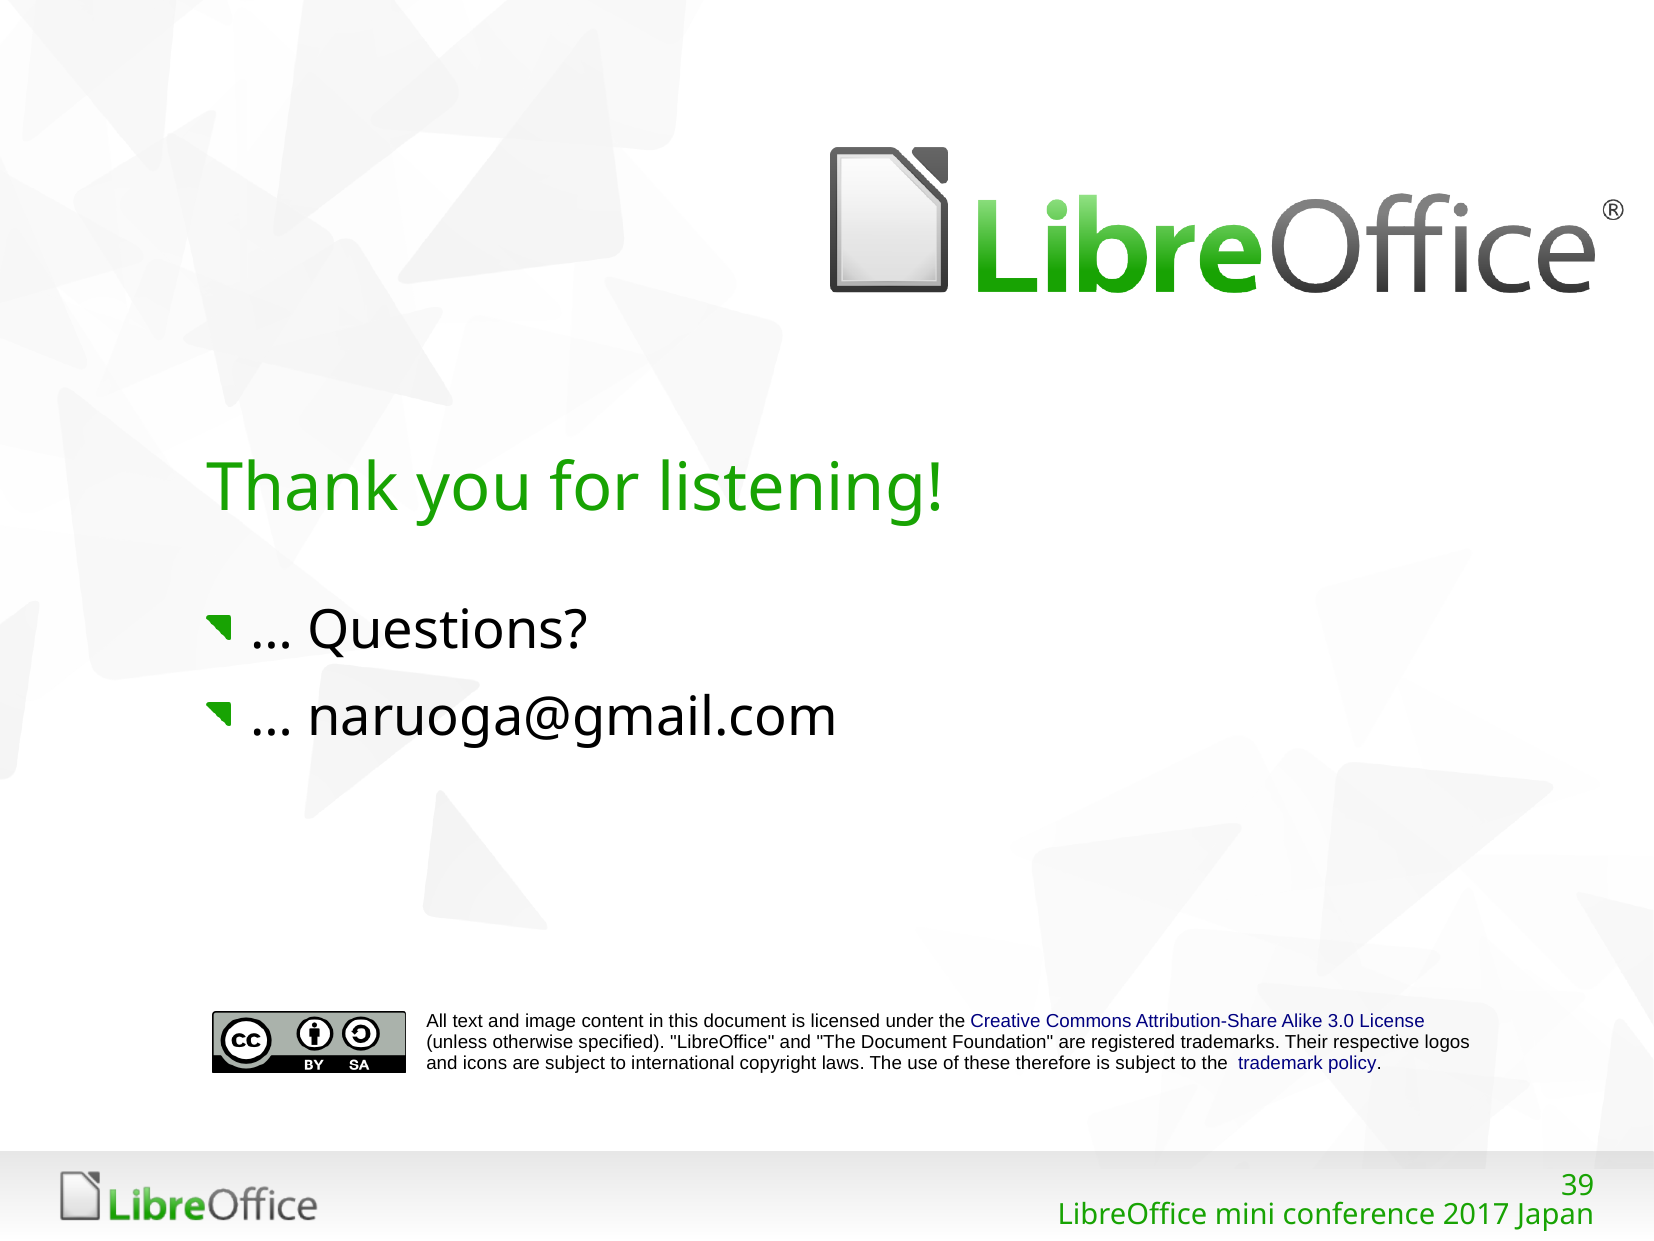

# Thank you for listening!
… Questions?
… naruoga@gmail.com
39
 LibreOffice mini conference 2017 Japan